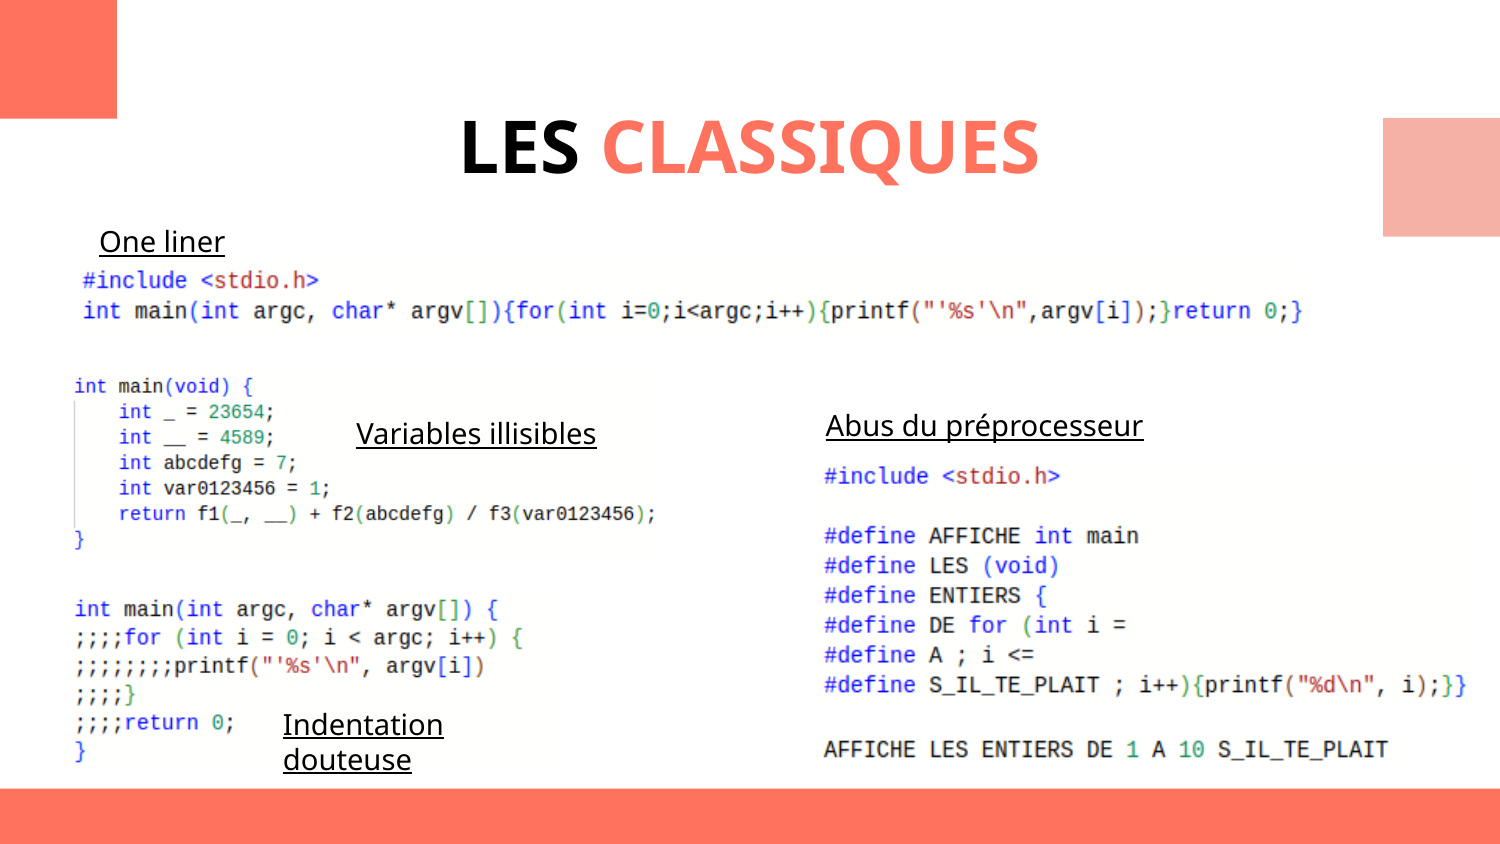

# LES CLASSIQUES
One liner
Abus du préprocesseur
Variables illisibles
Indentation douteuse